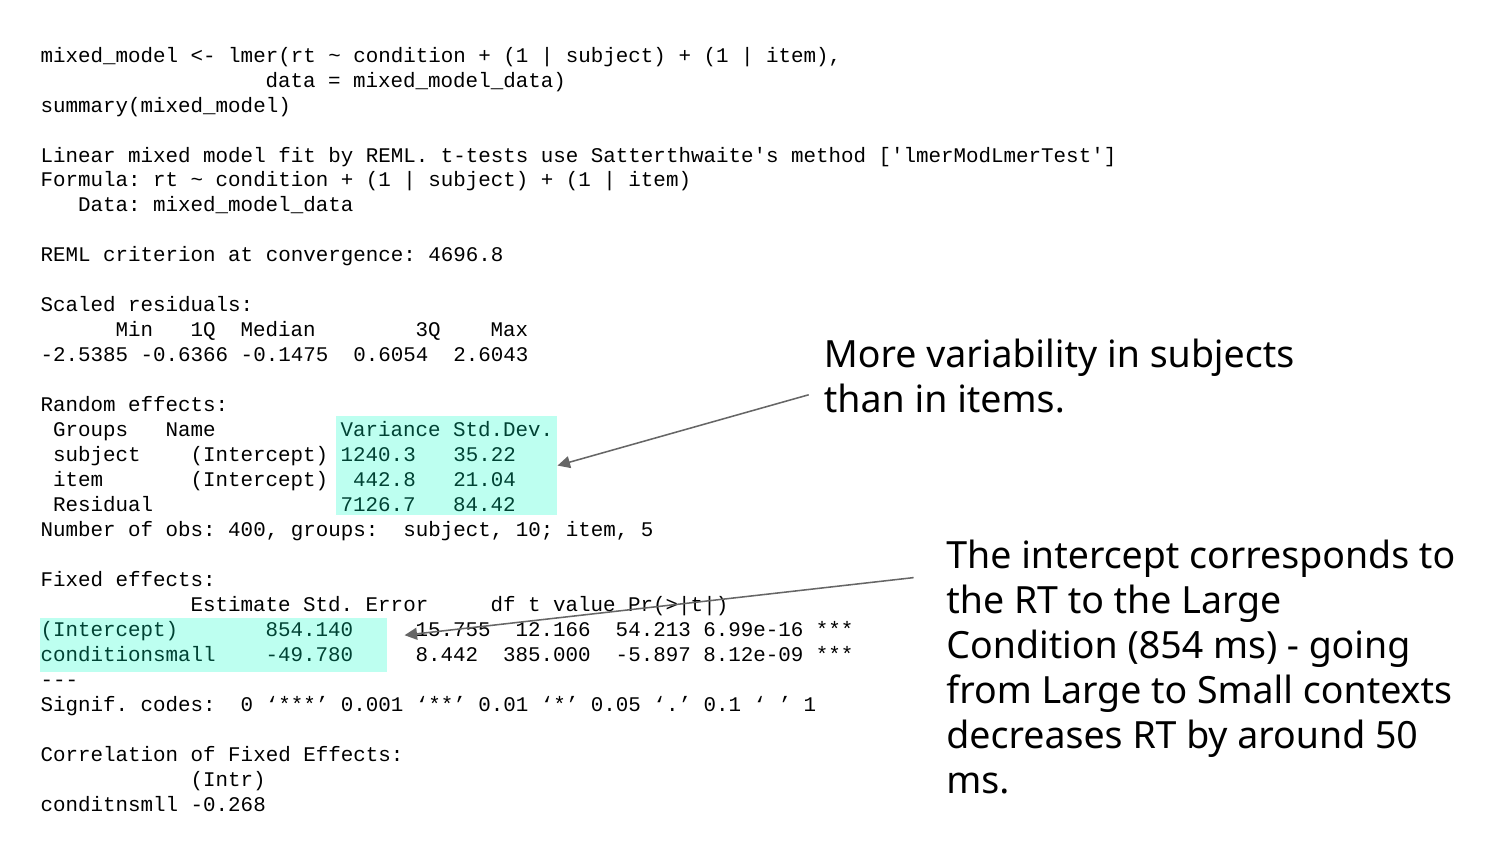

mixed_model <- lmer(rt ~ condition + (1 | subject) + (1 | item),
 	data = mixed_model_data)
summary(mixed_model)
Linear mixed model fit by REML. t-tests use Satterthwaite's method ['lmerModLmerTest']
Formula: rt ~ condition + (1 | subject) + (1 | item)
 Data: mixed_model_data
REML criterion at convergence: 4696.8
Scaled residuals:
	Min 	1Q Median 	3Q 	Max
-2.5385 -0.6366 -0.1475 0.6054 2.6043
Random effects:
 Groups Name 	Variance Std.Dev.
 subject 	(Intercept) 1240.3 35.22
 item 	(Intercept) 442.8 21.04
 Residual 	7126.7 84.42
Number of obs: 400, groups: subject, 10; item, 5
Fixed effects:
 	Estimate Std. Error 	df t value Pr(>|t|)
(Intercept) 	854.140 	15.755 12.166 54.213 6.99e-16 ***
conditionsmall 	-49.780 	8.442 385.000 -5.897 8.12e-09 ***
---
Signif. codes: 0 ‘***’ 0.001 ‘**’ 0.01 ‘*’ 0.05 ‘.’ 0.1 ‘ ’ 1
Correlation of Fixed Effects:
 	(Intr)
conditnsmll -0.268
More variability in subjects than in items.
The intercept corresponds to the RT to the Large Condition (854 ms) - going from Large to Small contexts decreases RT by around 50 ms.